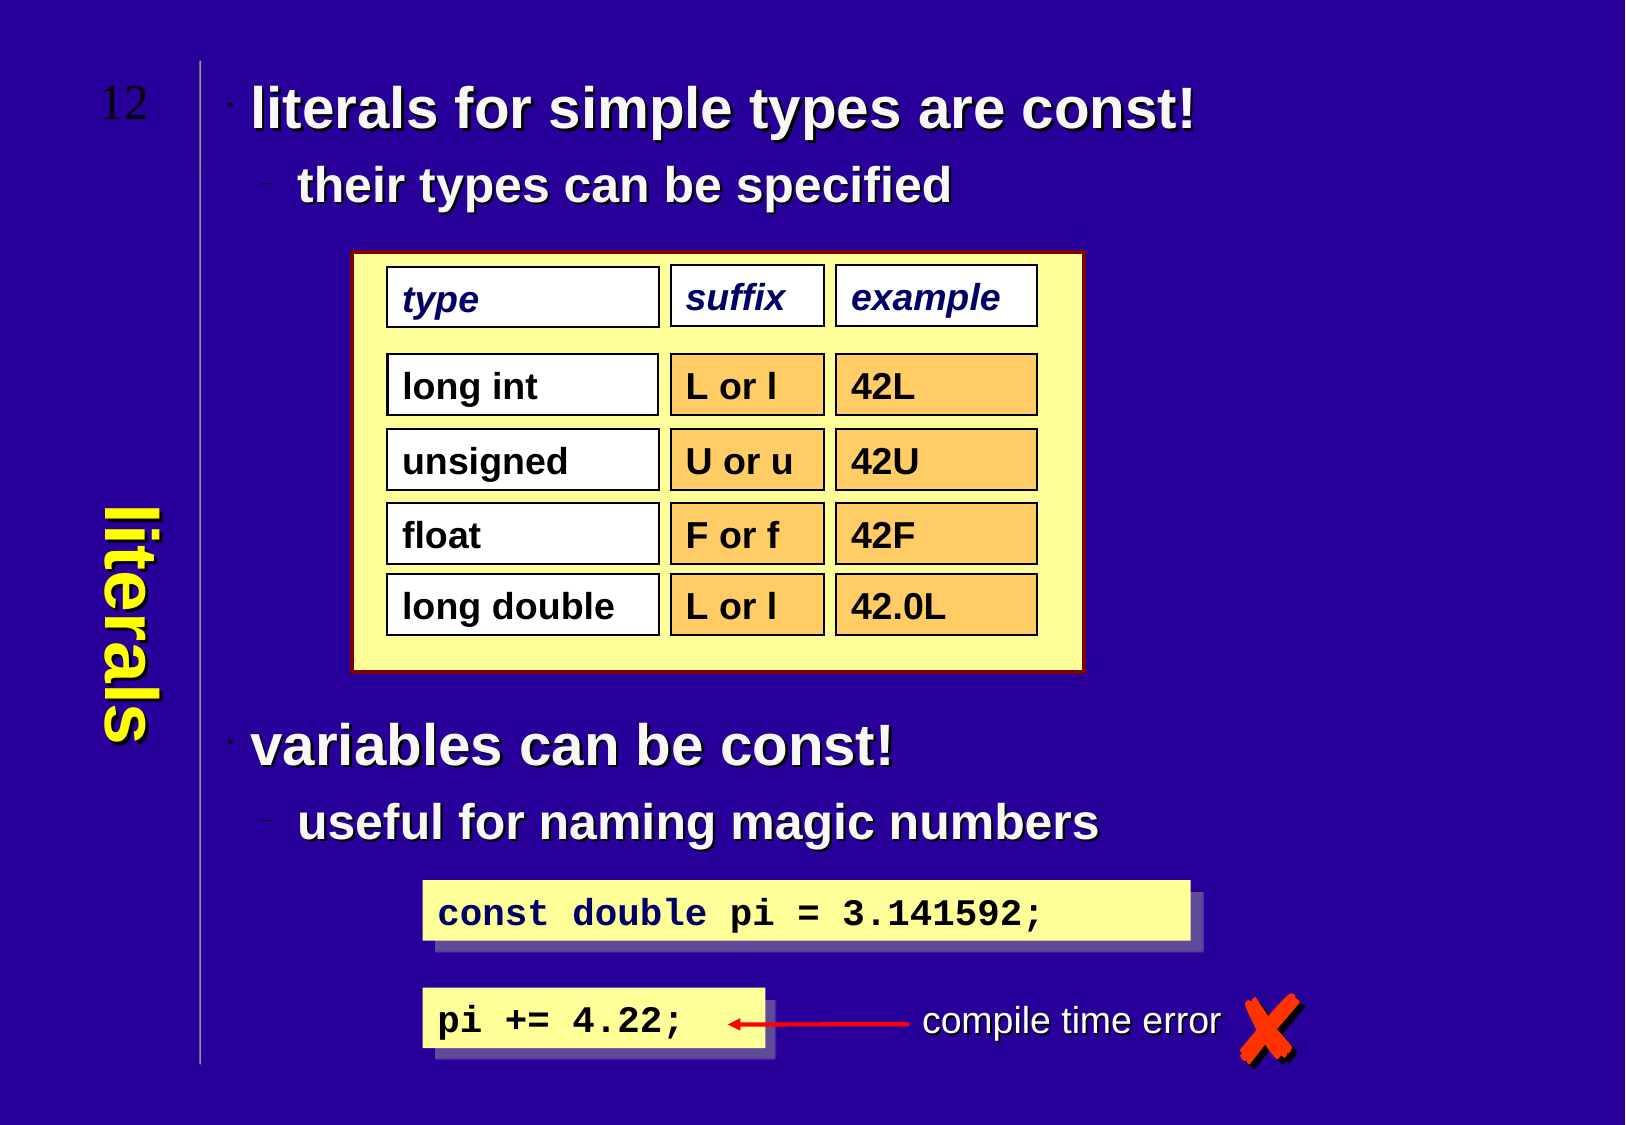

12
 literals for simple types are const!
their types can be specified
 variables can be const!
useful for naming magic numbers
# literals
suffix
example
type
long int
L or l
42L
unsigned
U or u
42U
float
F or f
42F
long double
L or l
42.0L
const double pi = 3.141592;

pi += 4.22;
compile time error